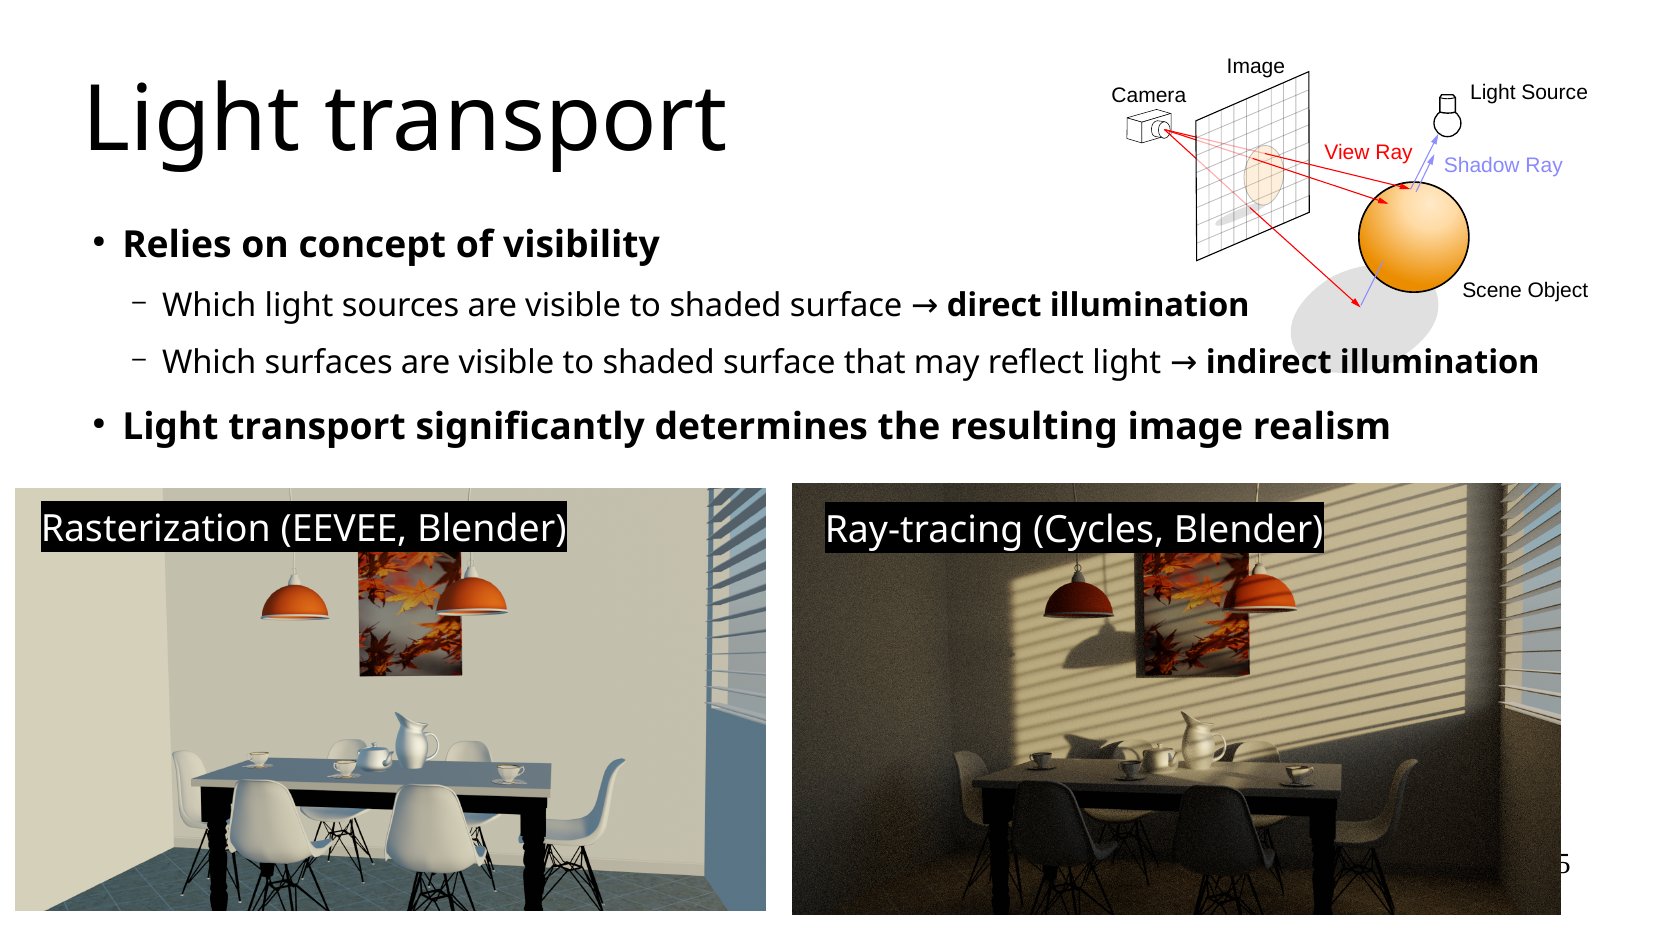

# Light transport
Relies on concept of visibility
Which light sources are visible to shaded surface → direct illumination
Which surfaces are visible to shaded surface that may reflect light → indirect illumination
Light transport significantly determines the resulting image realism
Rasterization (EEVEE, Blender)
Ray-tracing (Cycles, Blender)
15